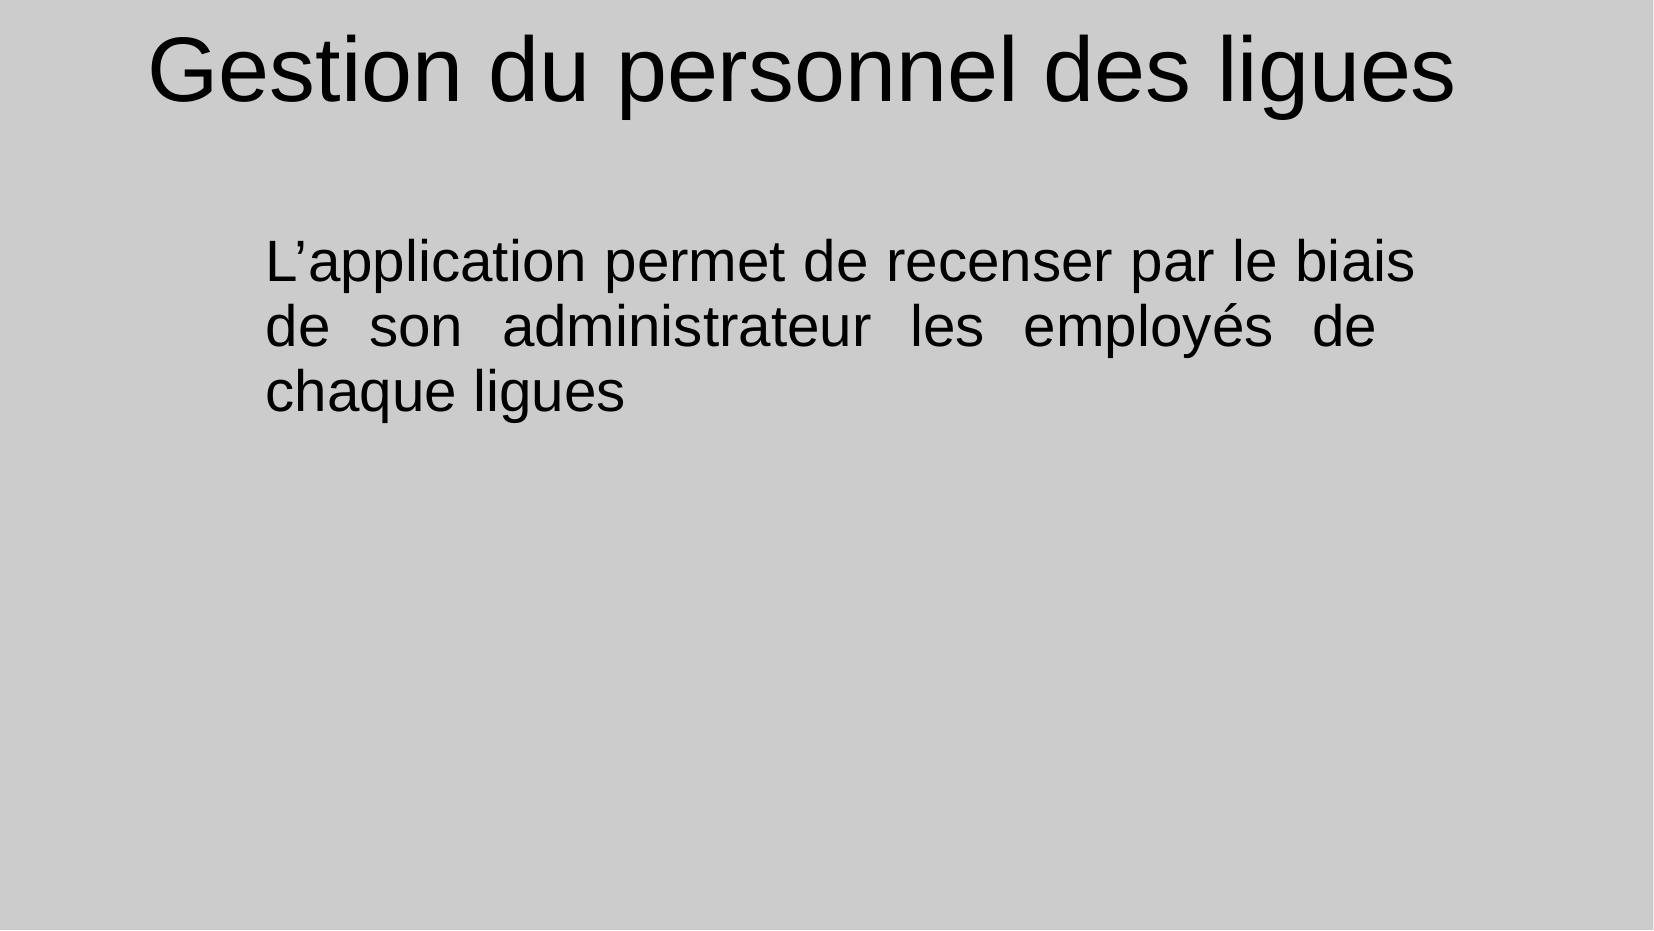

# Gestion du personnel des ligues
L’application permet de recenser par le biais de son administrateur les employés de chaque ligues